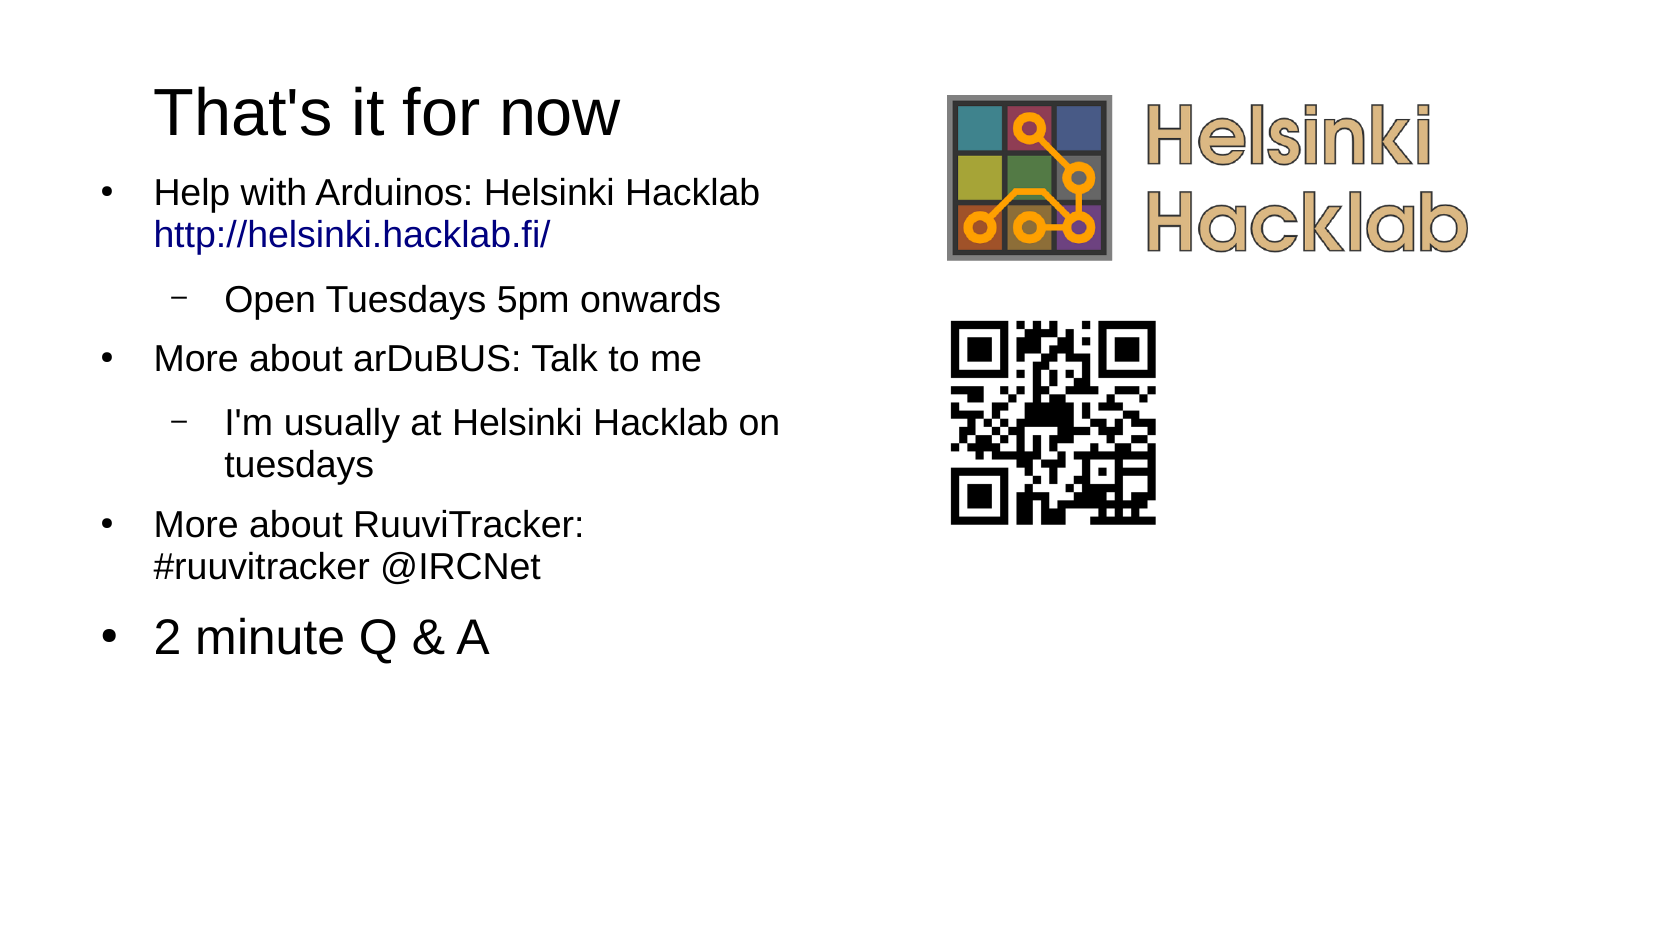

# That's it for now
Help with Arduinos: Helsinki Hacklab http://helsinki.hacklab.fi/
Open Tuesdays 5pm onwards
More about arDuBUS: Talk to me
I'm usually at Helsinki Hacklab on tuesdays
More about RuuviTracker: #ruuvitracker @IRCNet
2 minute Q & A